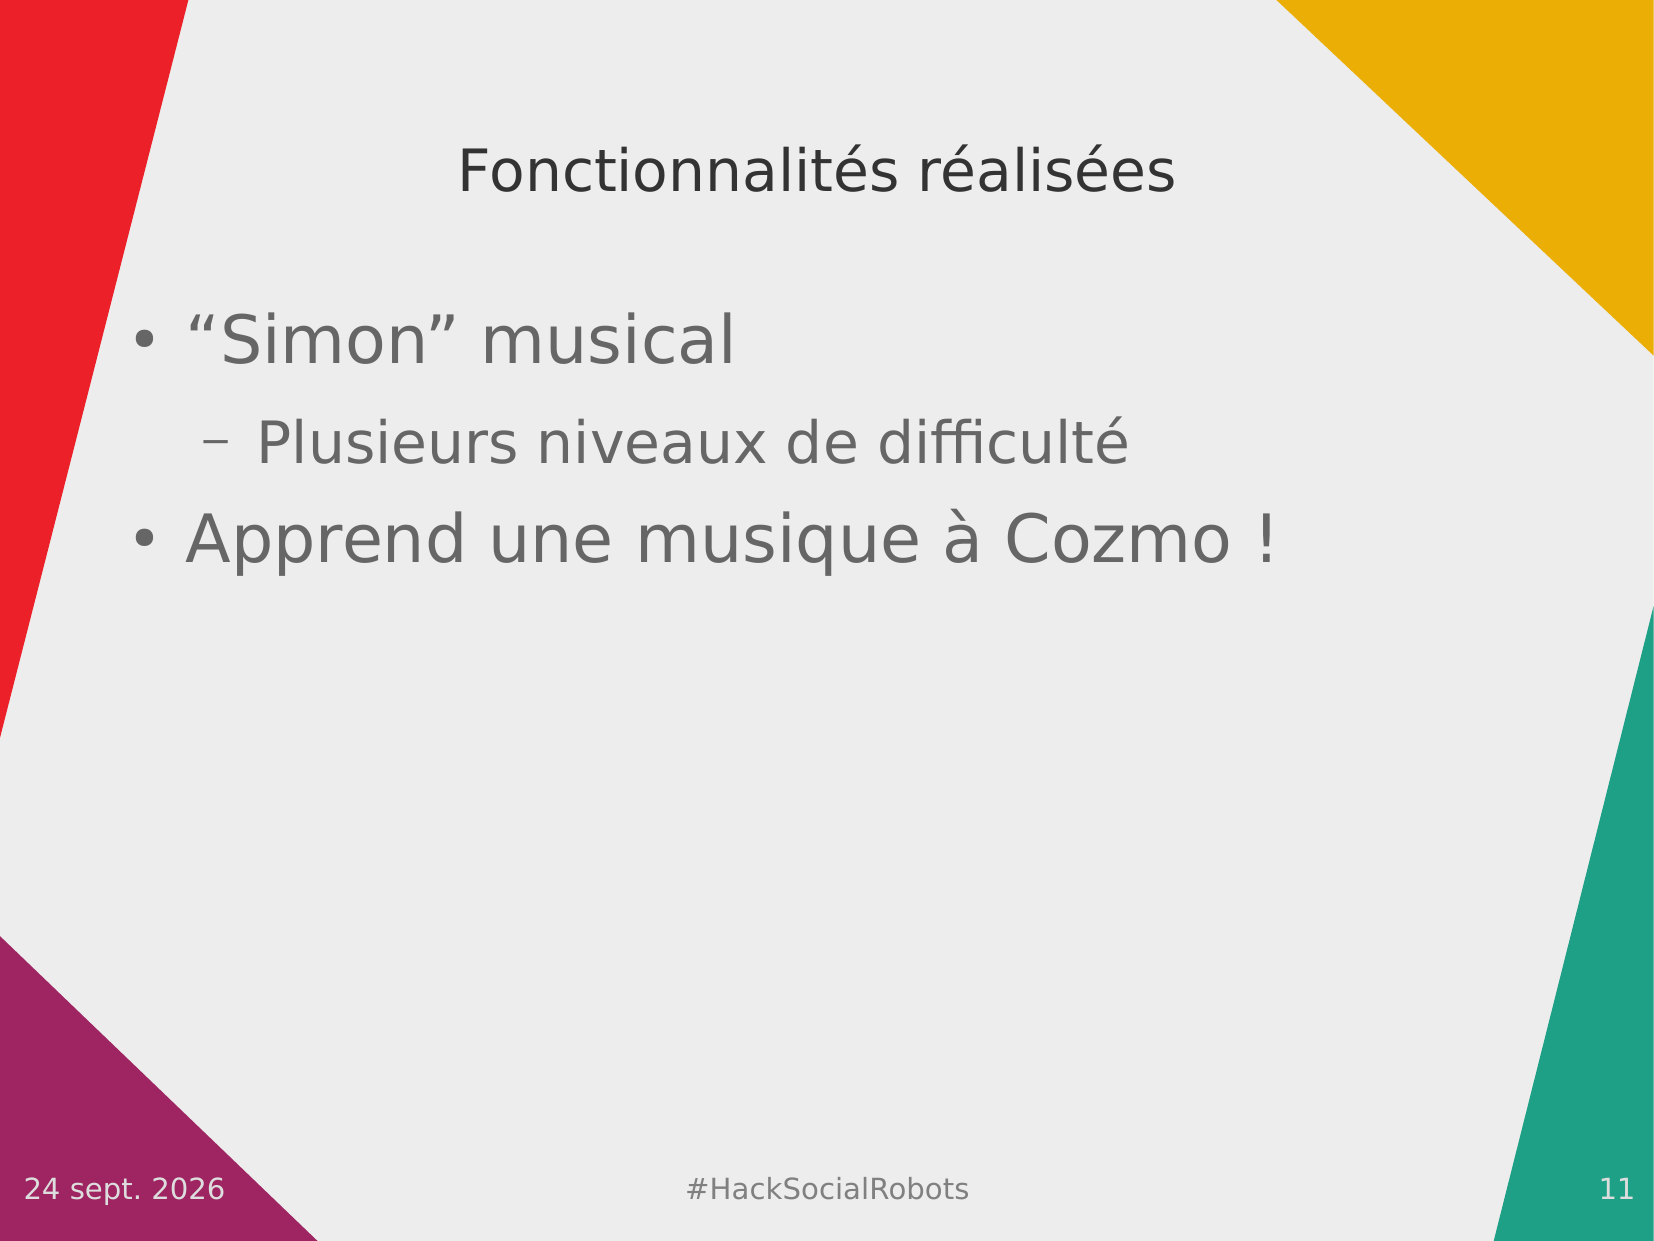

# Fonctionnalités réalisées
“Simon” musical
Plusieurs niveaux de difficulté
Apprend une musique à Cozmo !
#HackSocialRobots
11